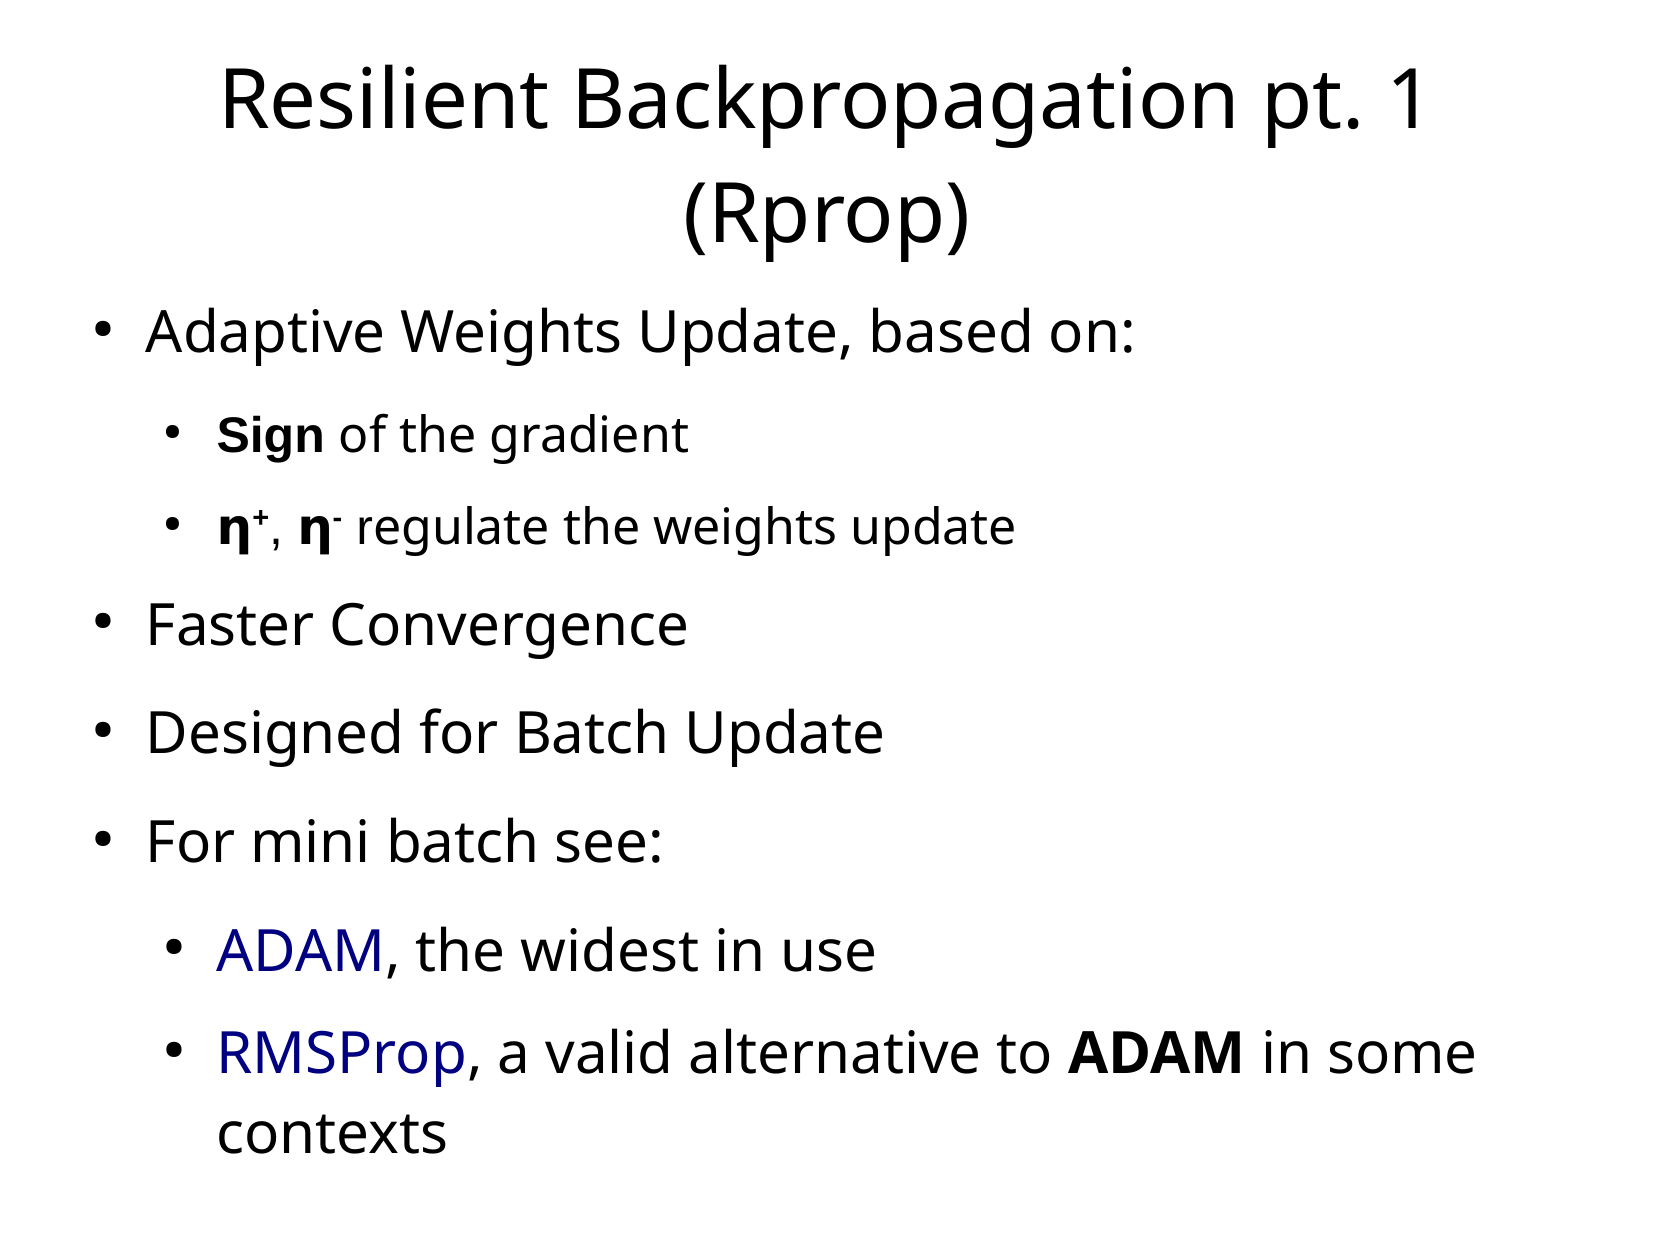

# Resilient Backpropagation pt. 1 (Rprop)
Adaptive Weights Update, based on:
Sign of the gradient
η+, η- regulate the weights update
Faster Convergence
Designed for Batch Update
For mini batch see:
ADAM, the widest in use
RMSProp, a valid alternative to ADAM in some contexts